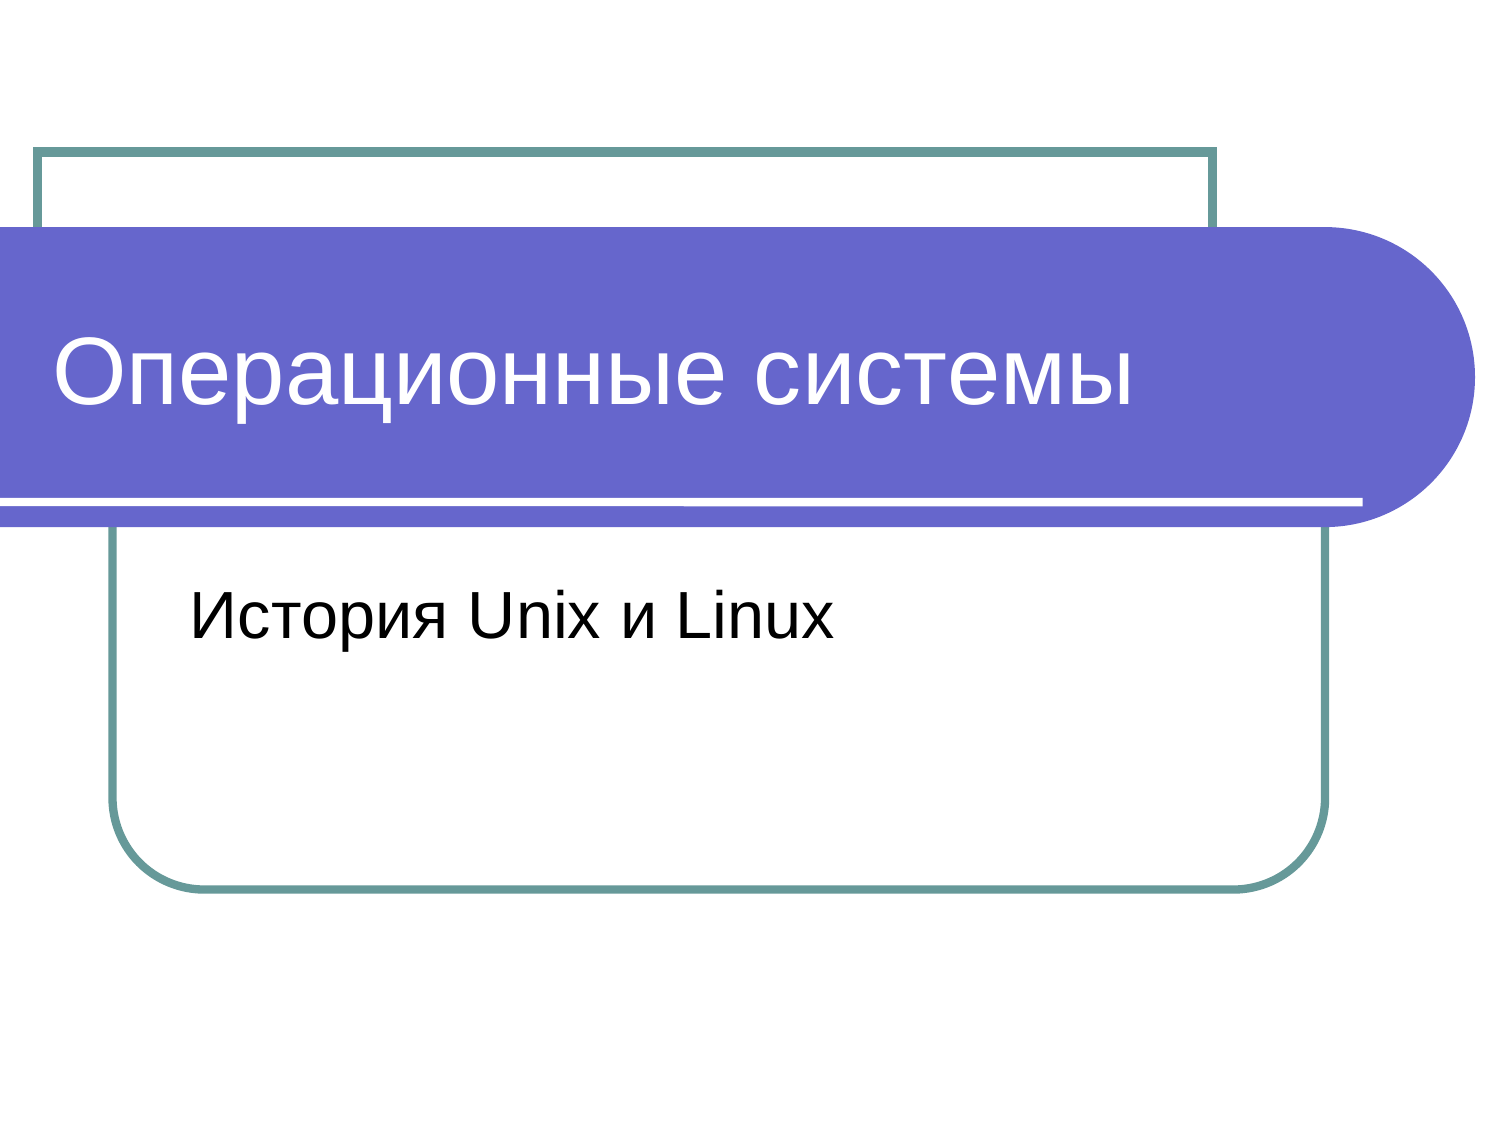

# Операционные системы
История Unix и Linux